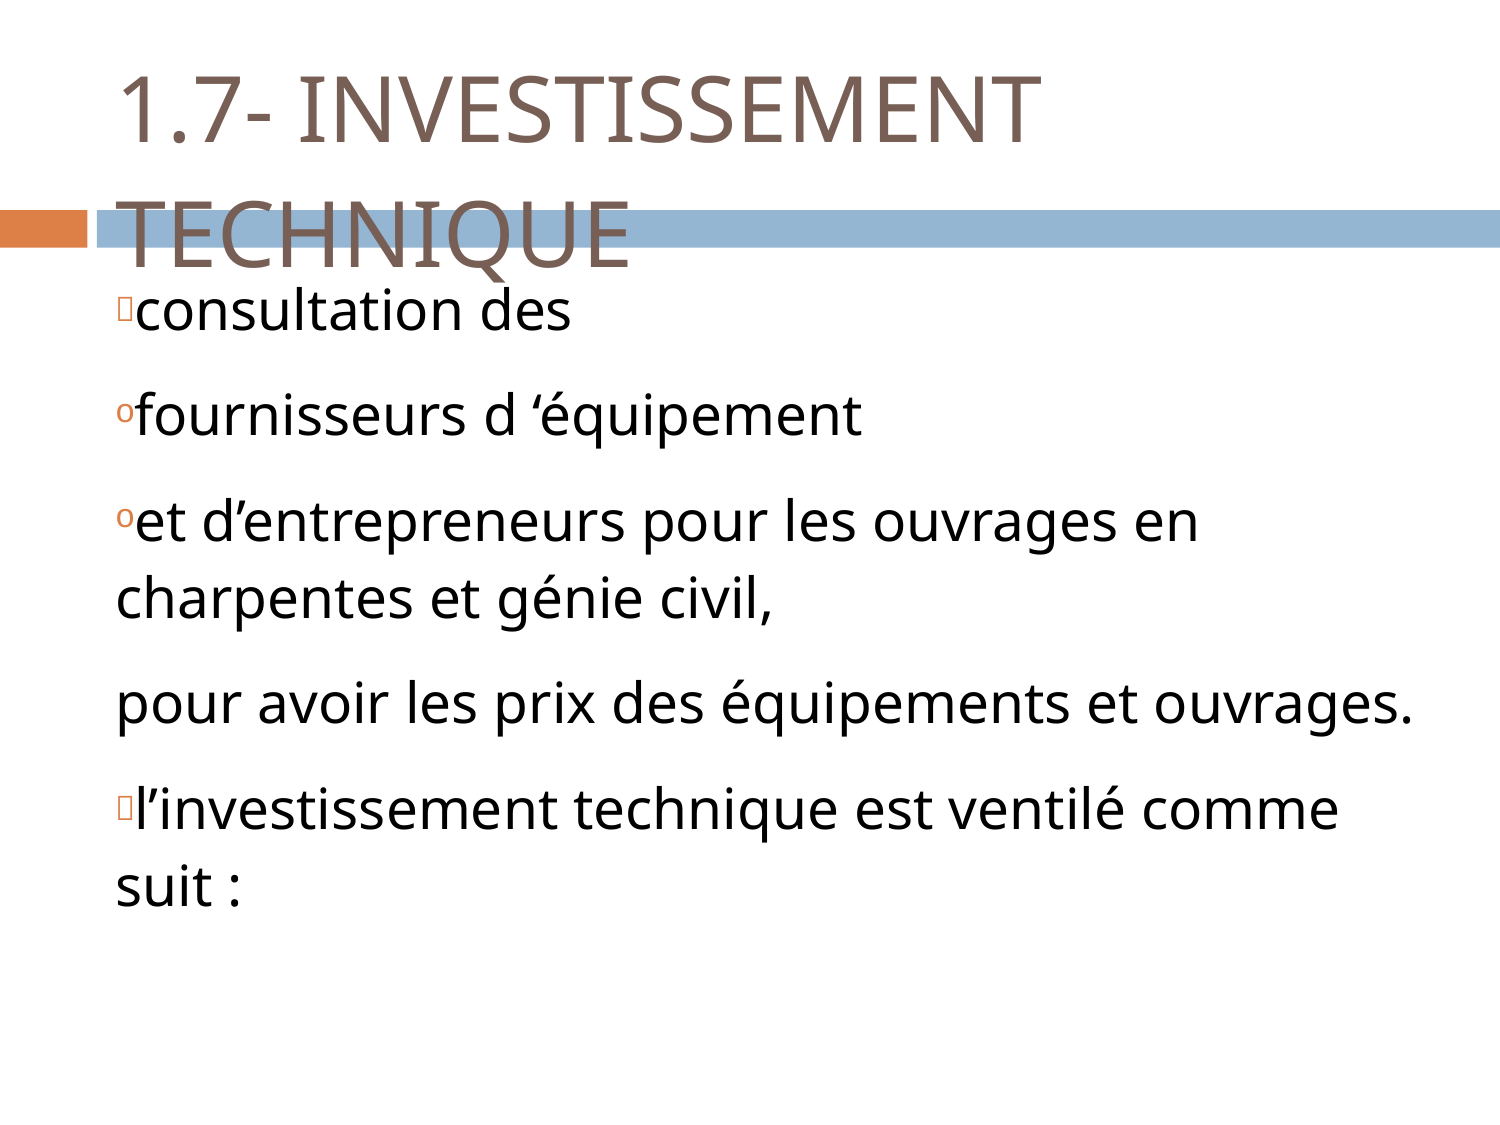

# 1.7- INVESTISSEMENT TECHNIQUE
consultation des
fournisseurs d ‘équipement
et d’entrepreneurs pour les ouvrages en charpentes et génie civil,
pour avoir les prix des équipements et ouvrages.
l’investissement technique est ventilé comme suit :